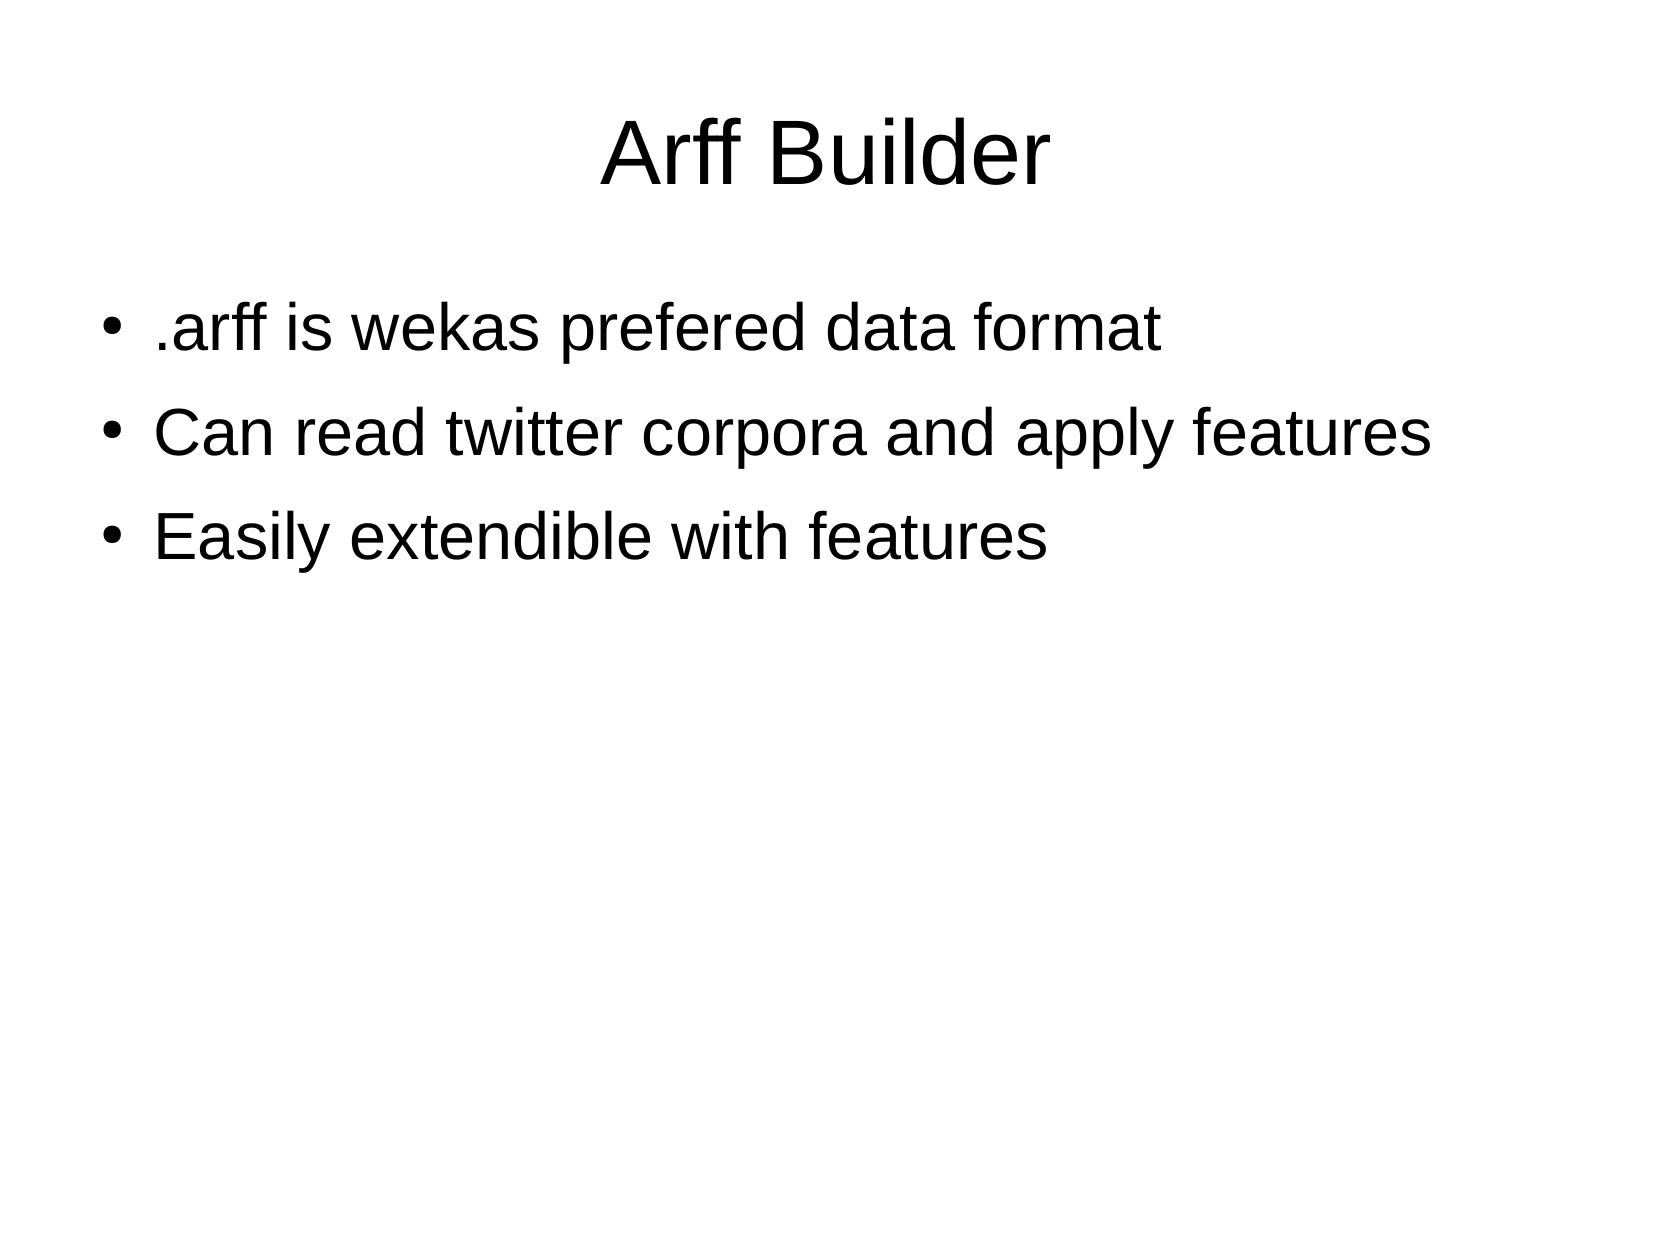

# Arff Builder
.arff is wekas prefered data format
Can read twitter corpora and apply features
Easily extendible with features